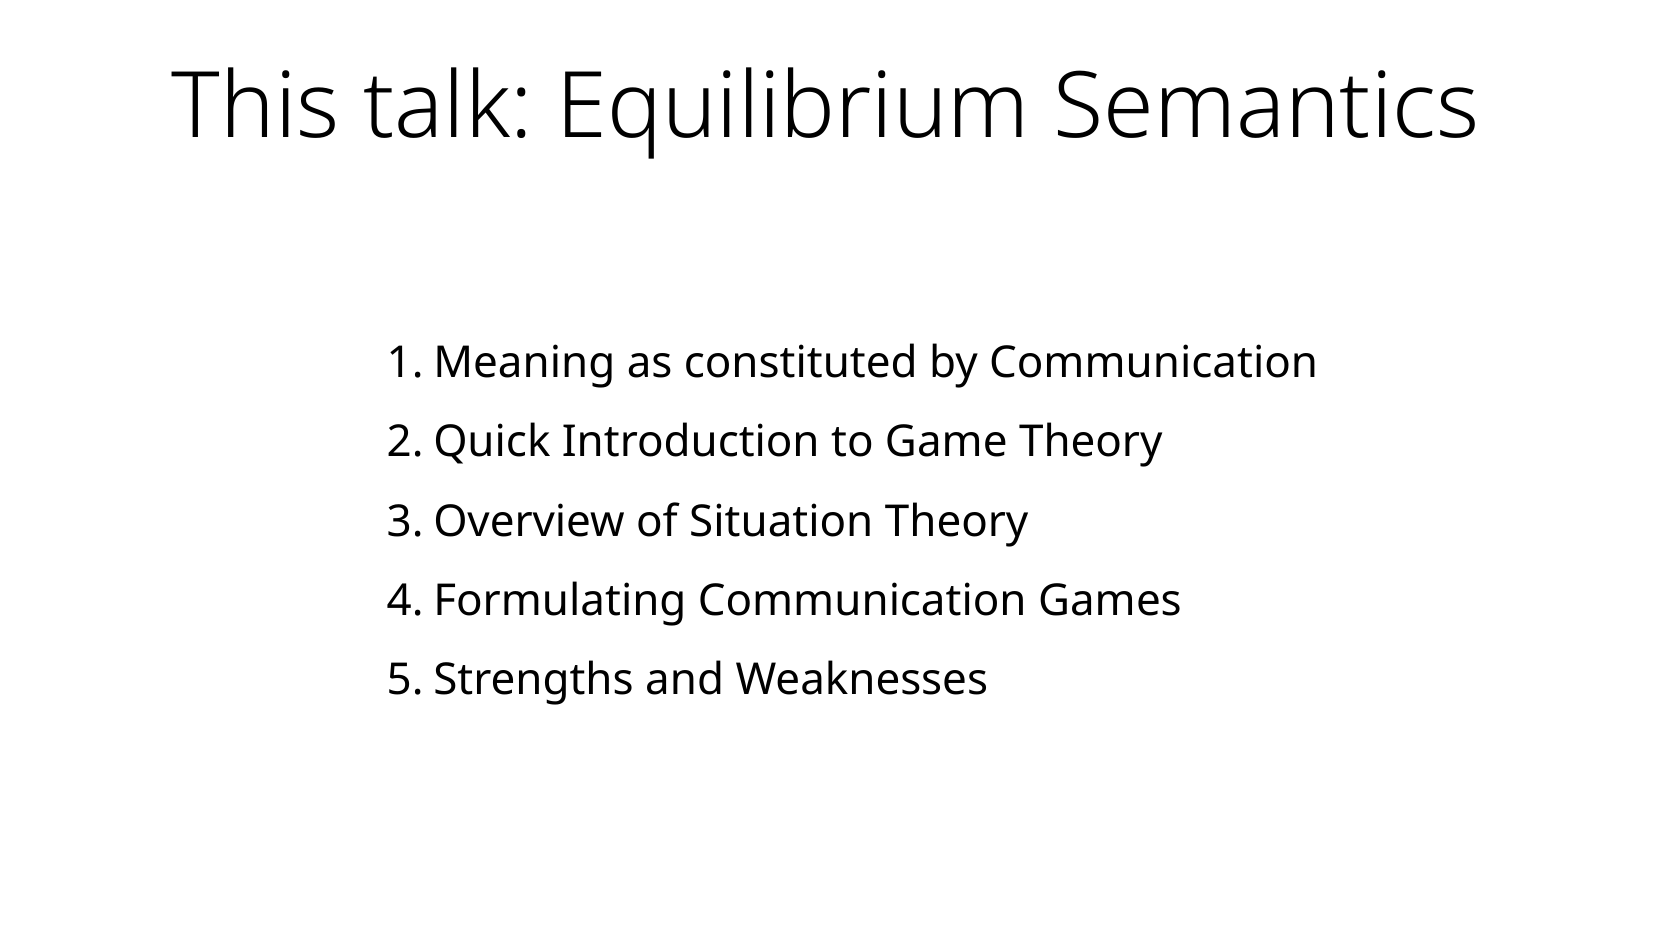

# This talk: Equilibrium Semantics
 Meaning as constituted by Communication
 Quick Introduction to Game Theory
 Overview of Situation Theory
 Formulating Communication Games
 Strengths and Weaknesses